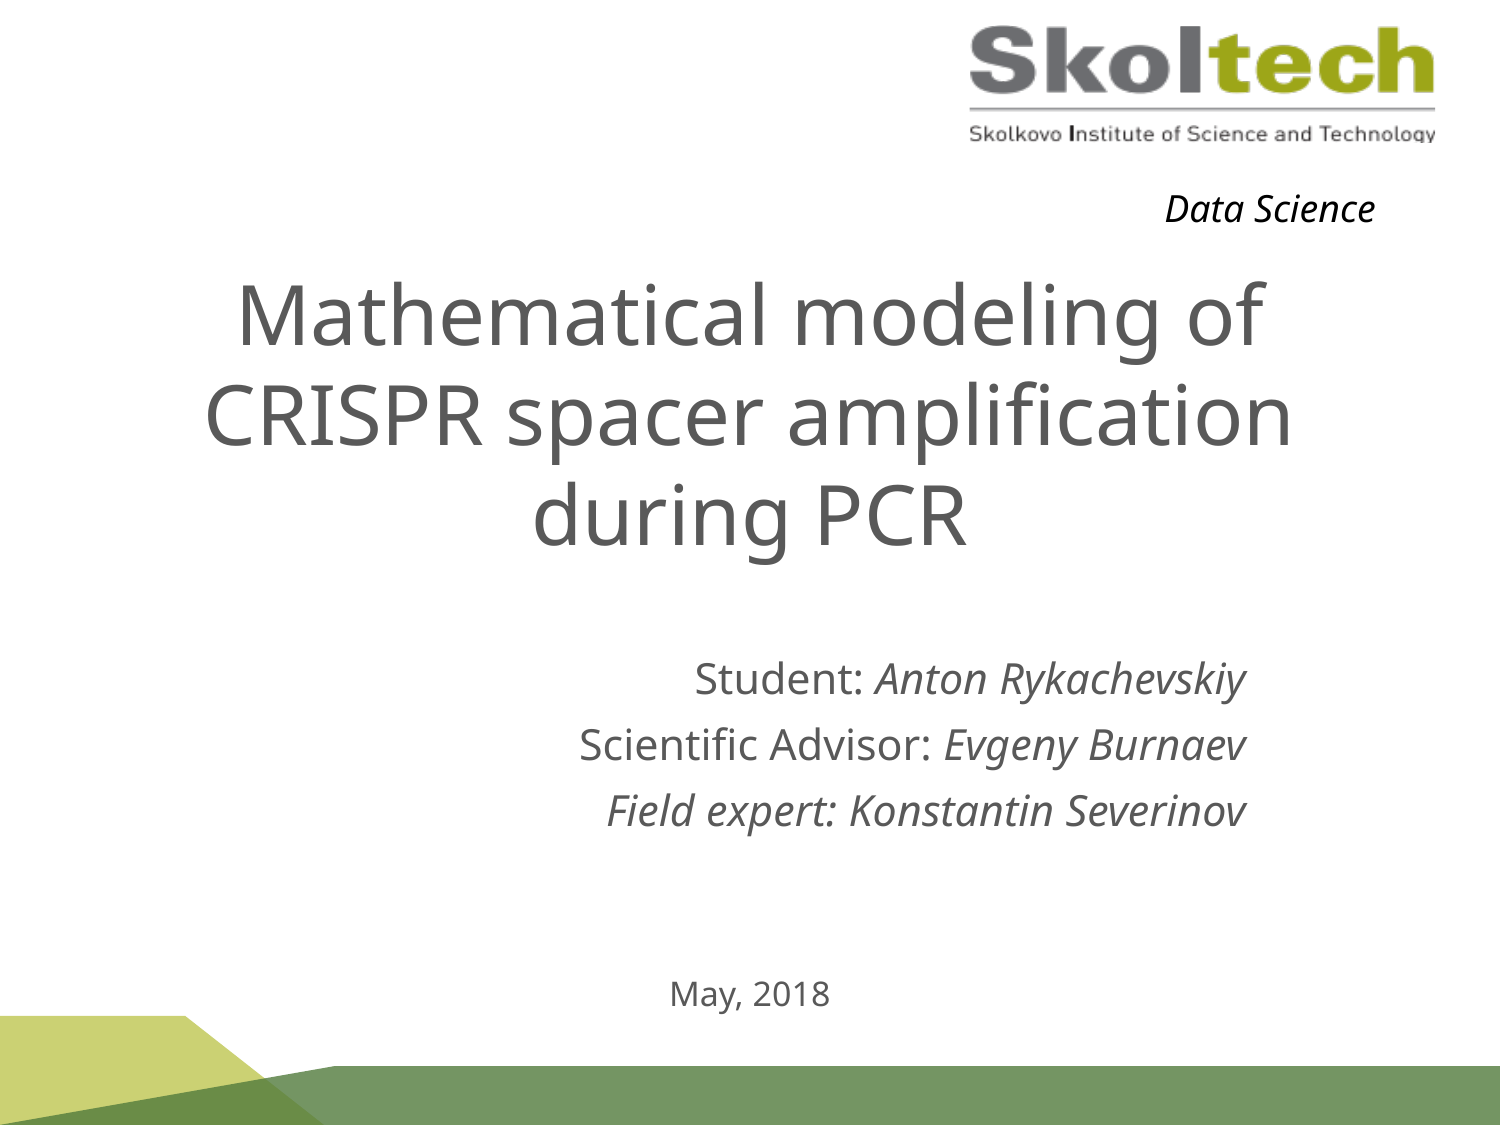

Data Science
Mathematical modeling of CRISPR spacer amplification during PCR
# Student: Anton Rykachevskiy
Scientific Advisor: Evgeny Burnaev
Field expert: Konstantin Severinov
May, 2018